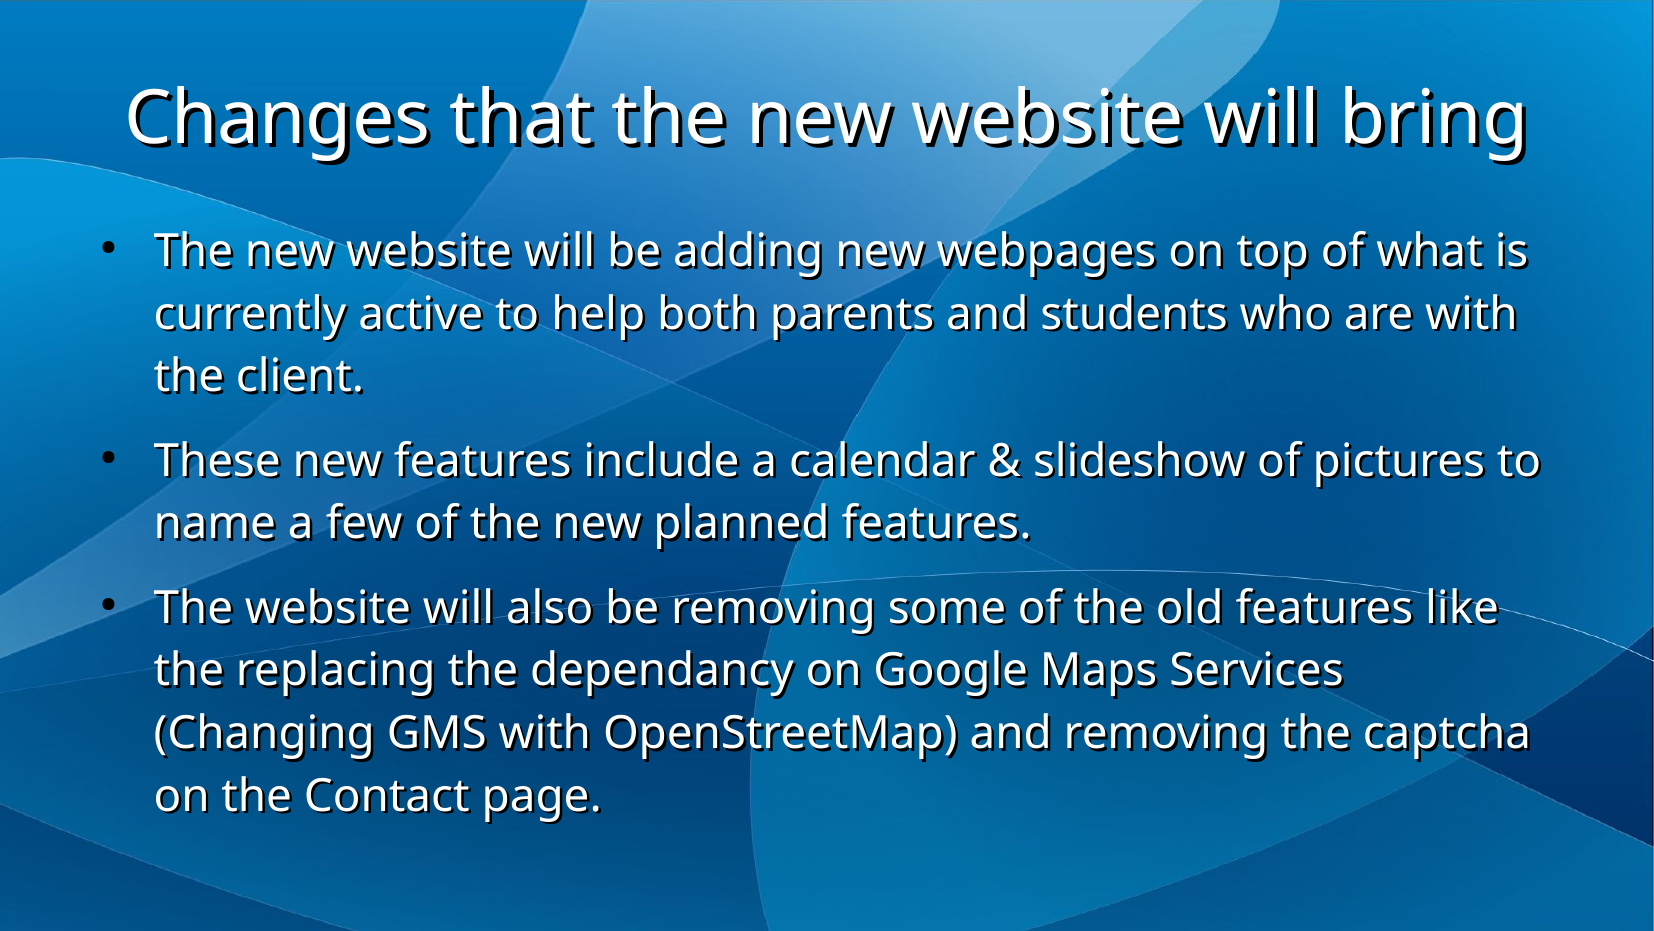

# Changes that the new website will bring
The new website will be adding new webpages on top of what is currently active to help both parents and students who are with the client.
These new features include a calendar & slideshow of pictures to name a few of the new planned features.
The website will also be removing some of the old features like the replacing the dependancy on Google Maps Services (Changing GMS with OpenStreetMap) and removing the captcha on the Contact page.